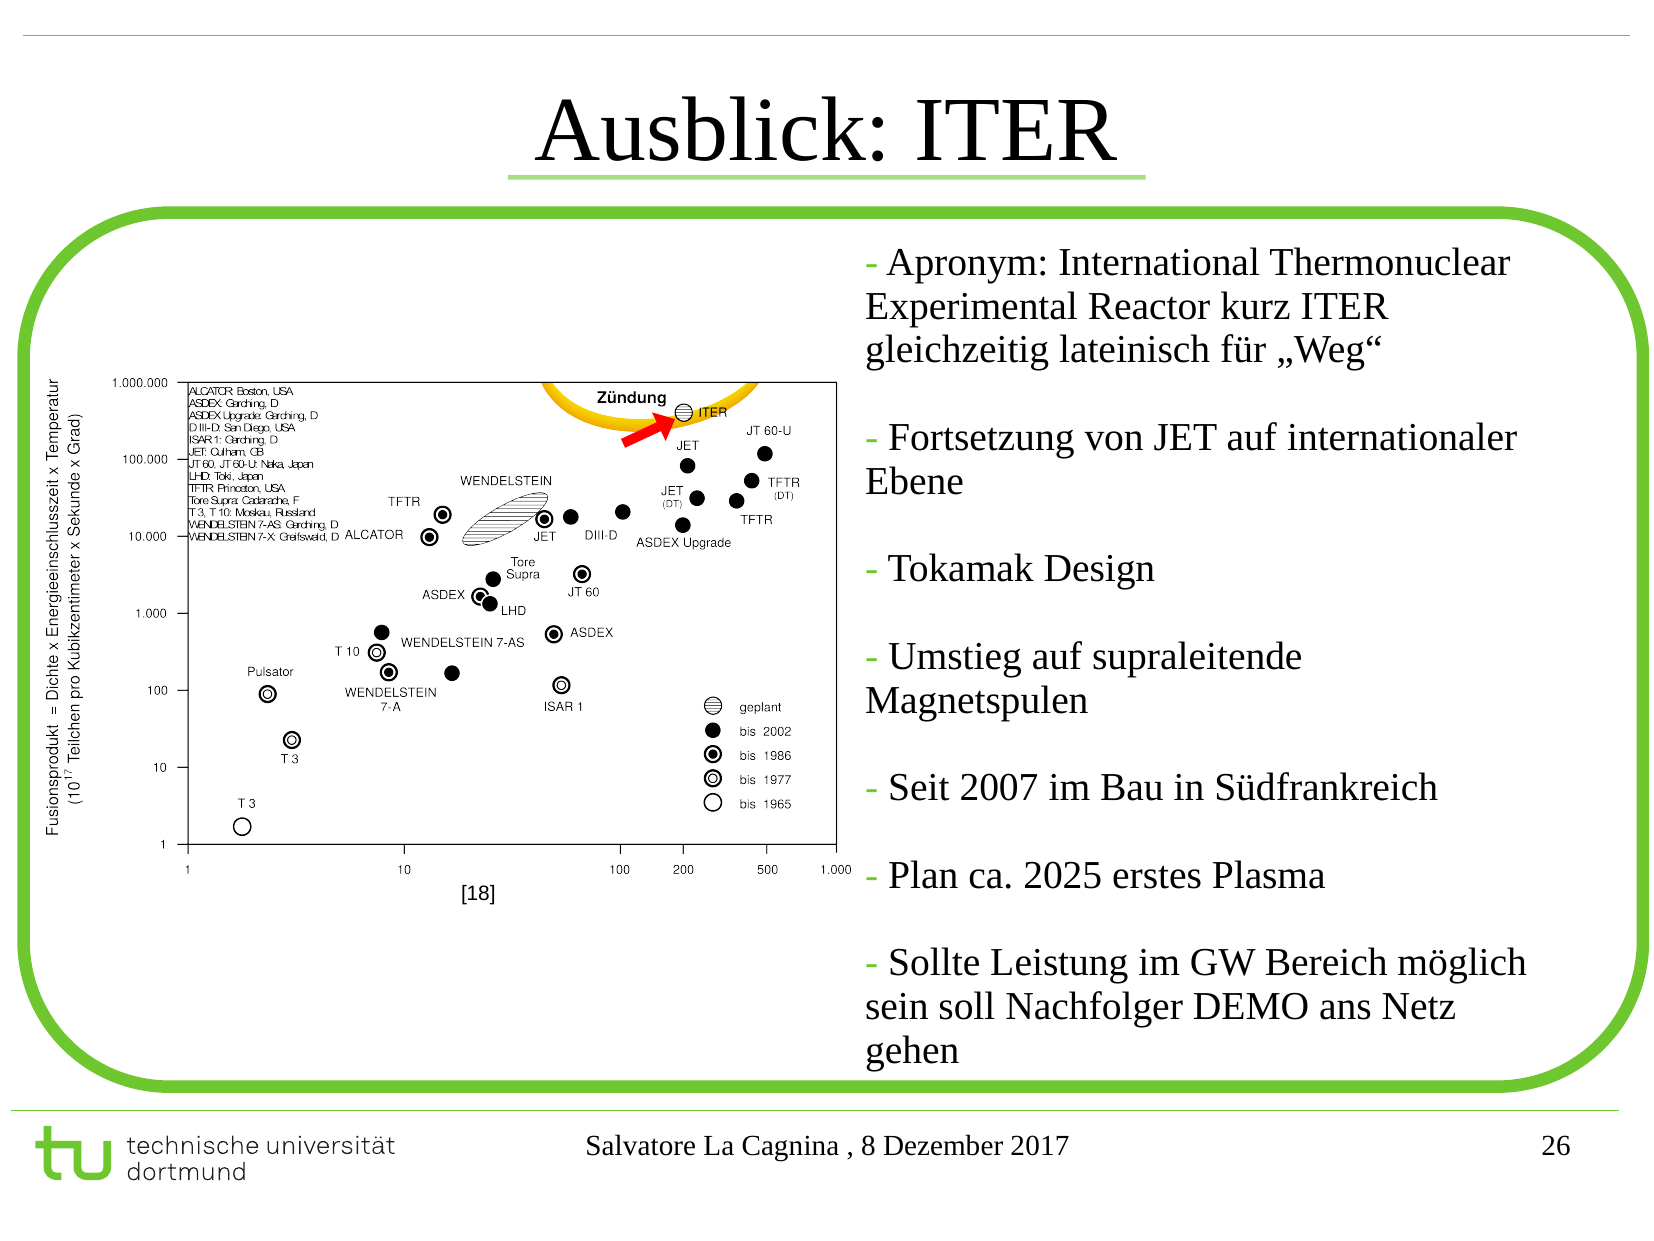

# Ausblick: ITER
- Apronym: International Thermonuclear Experimental Reactor kurz ITER gleichzeitig lateinisch für „Weg“
- Fortsetzung von JET auf internationaler Ebene
- Tokamak Design
- Umstieg auf supraleitende Magnetspulen
- Seit 2007 im Bau in Südfrankreich
- Plan ca. 2025 erstes Plasma
- Sollte Leistung im GW Bereich möglich sein soll Nachfolger DEMO ans Netz gehen
[18]
Salvatore La Cagnina , 8 Dezember 2017
26